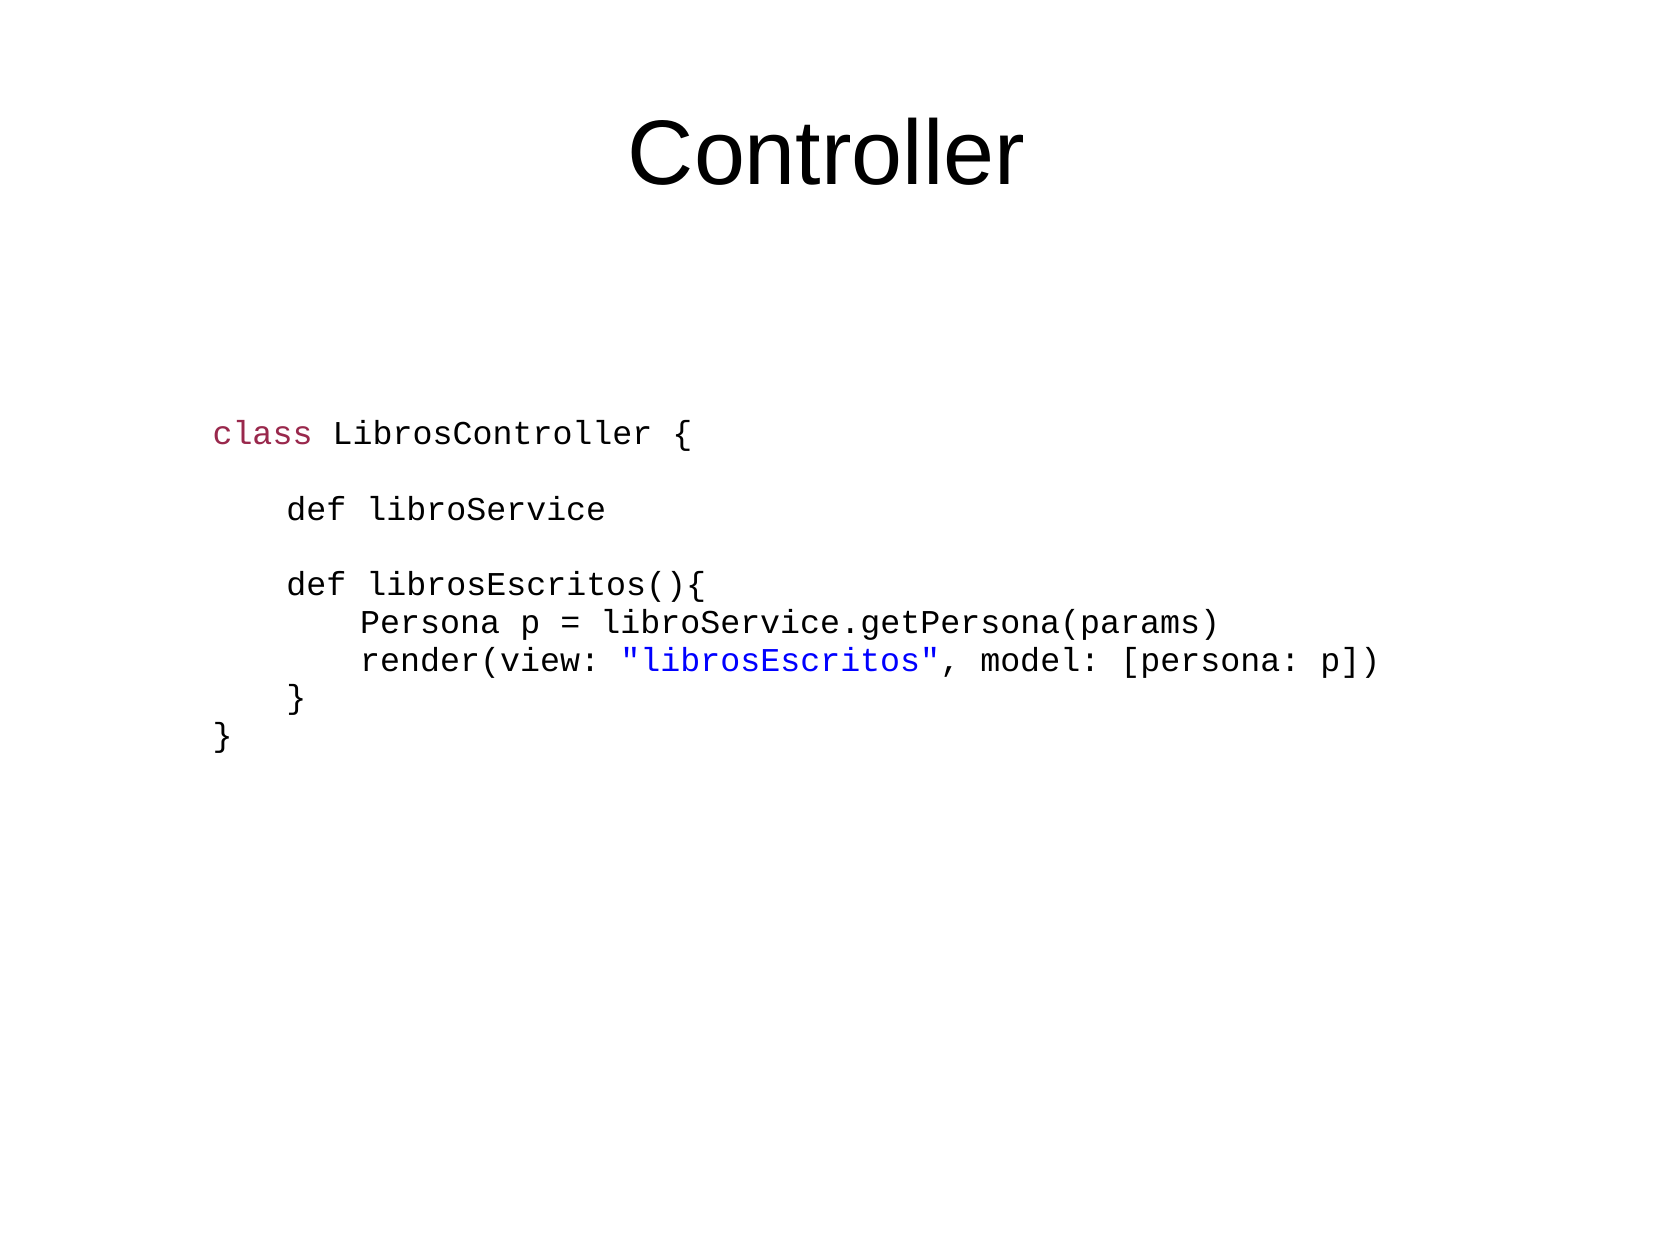

# Controller
class LibrosController {
	def libroService
	def librosEscritos(){
		Persona p = libroService.getPersona(params)
		render(view: "librosEscritos", model: [persona: p])
	}
}